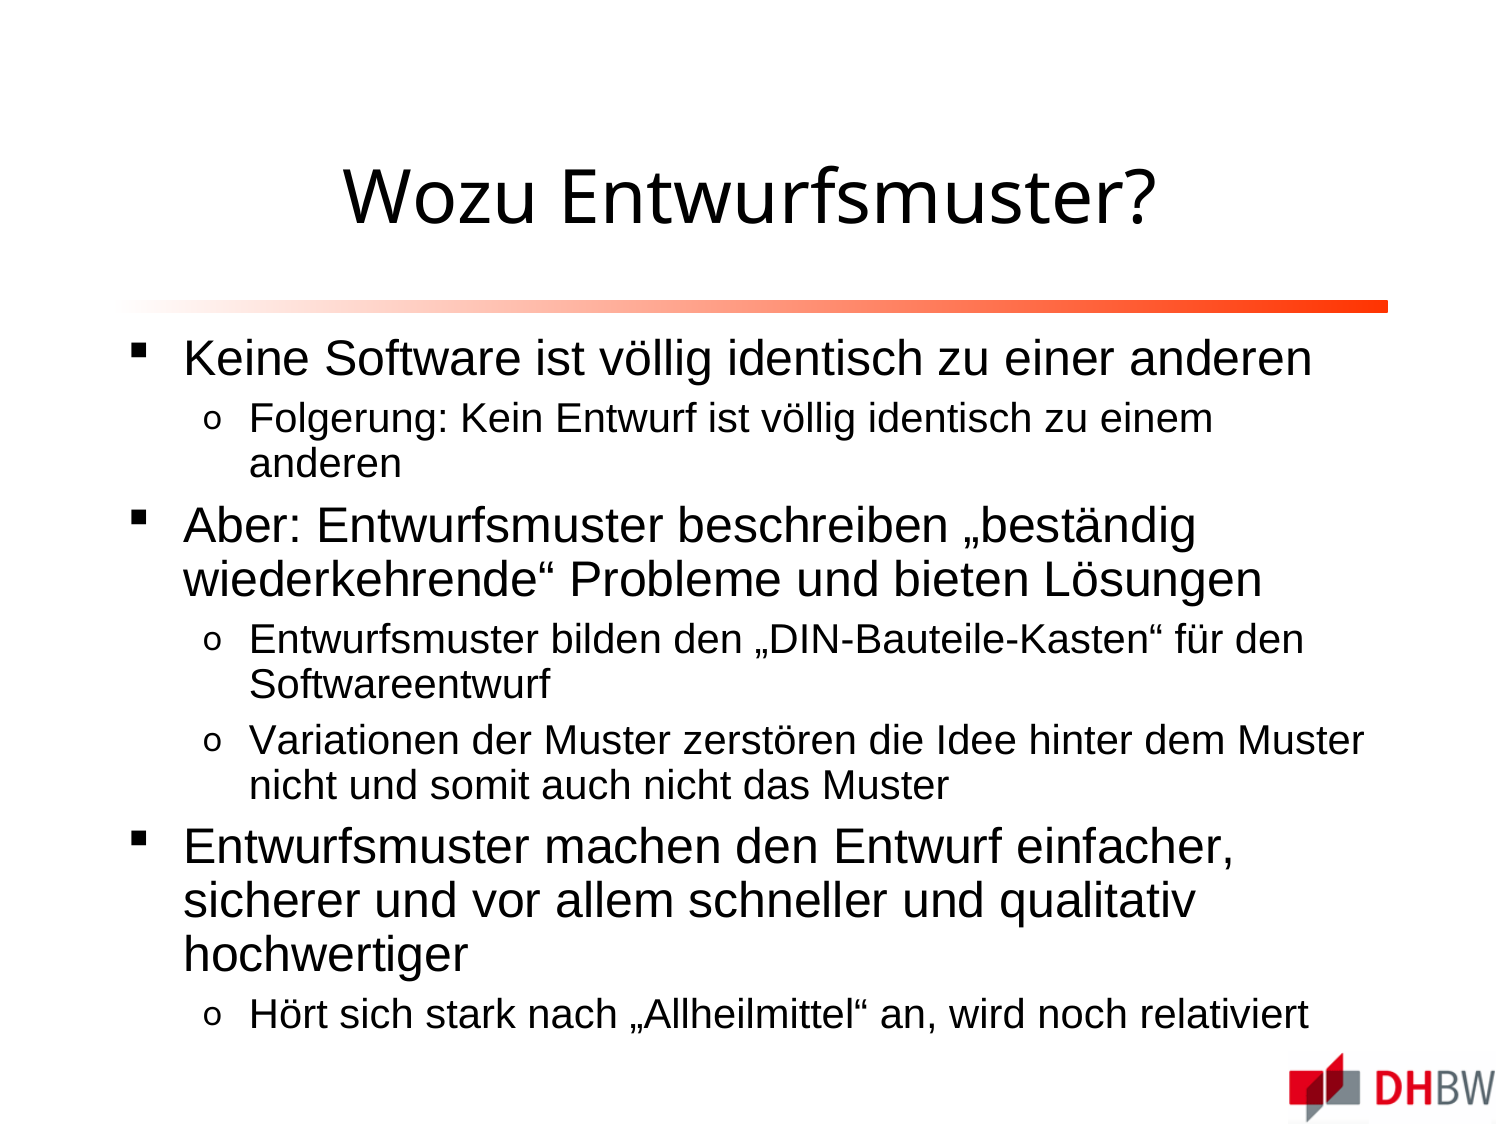

# Wozu Entwurfsmuster?
Keine Software ist völlig identisch zu einer anderen
Folgerung: Kein Entwurf ist völlig identisch zu einem anderen
Aber: Entwurfsmuster beschreiben „beständig wiederkehrende“ Probleme und bieten Lösungen
Entwurfsmuster bilden den „DIN-Bauteile-Kasten“ für den Softwareentwurf
Variationen der Muster zerstören die Idee hinter dem Muster nicht und somit auch nicht das Muster
Entwurfsmuster machen den Entwurf einfacher, sicherer und vor allem schneller und qualitativ hochwertiger
Hört sich stark nach „Allheilmittel“ an, wird noch relativiert